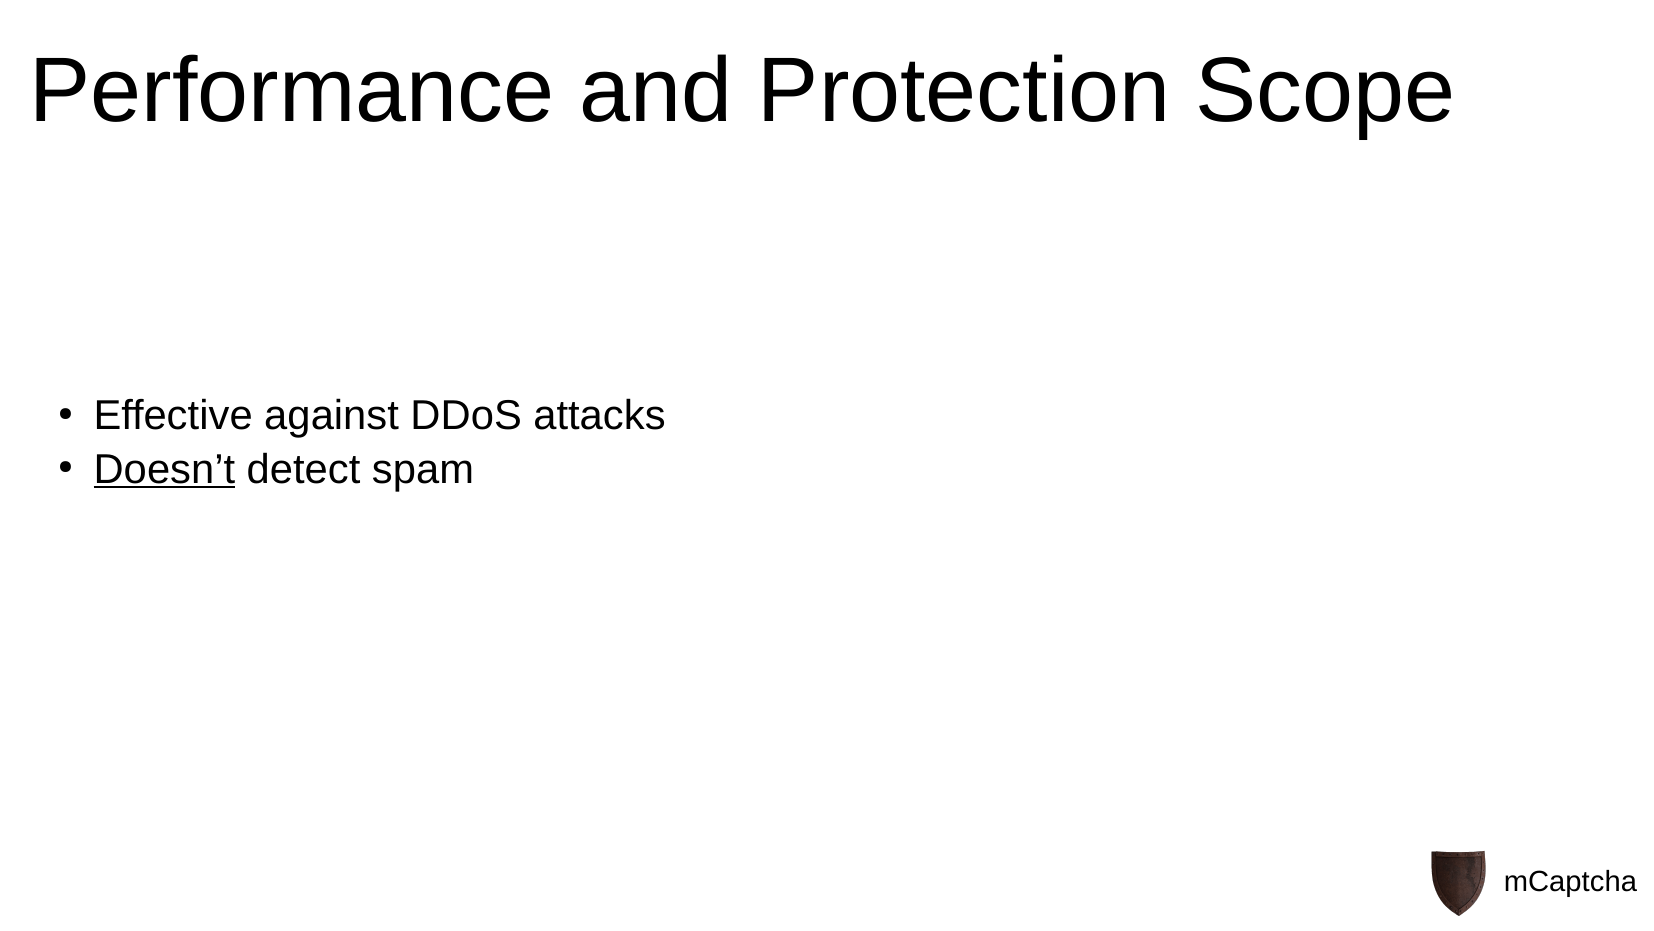

# Performance and Protection Scope
Effective against DDoS attacks
Doesn’t detect spam
mCaptcha